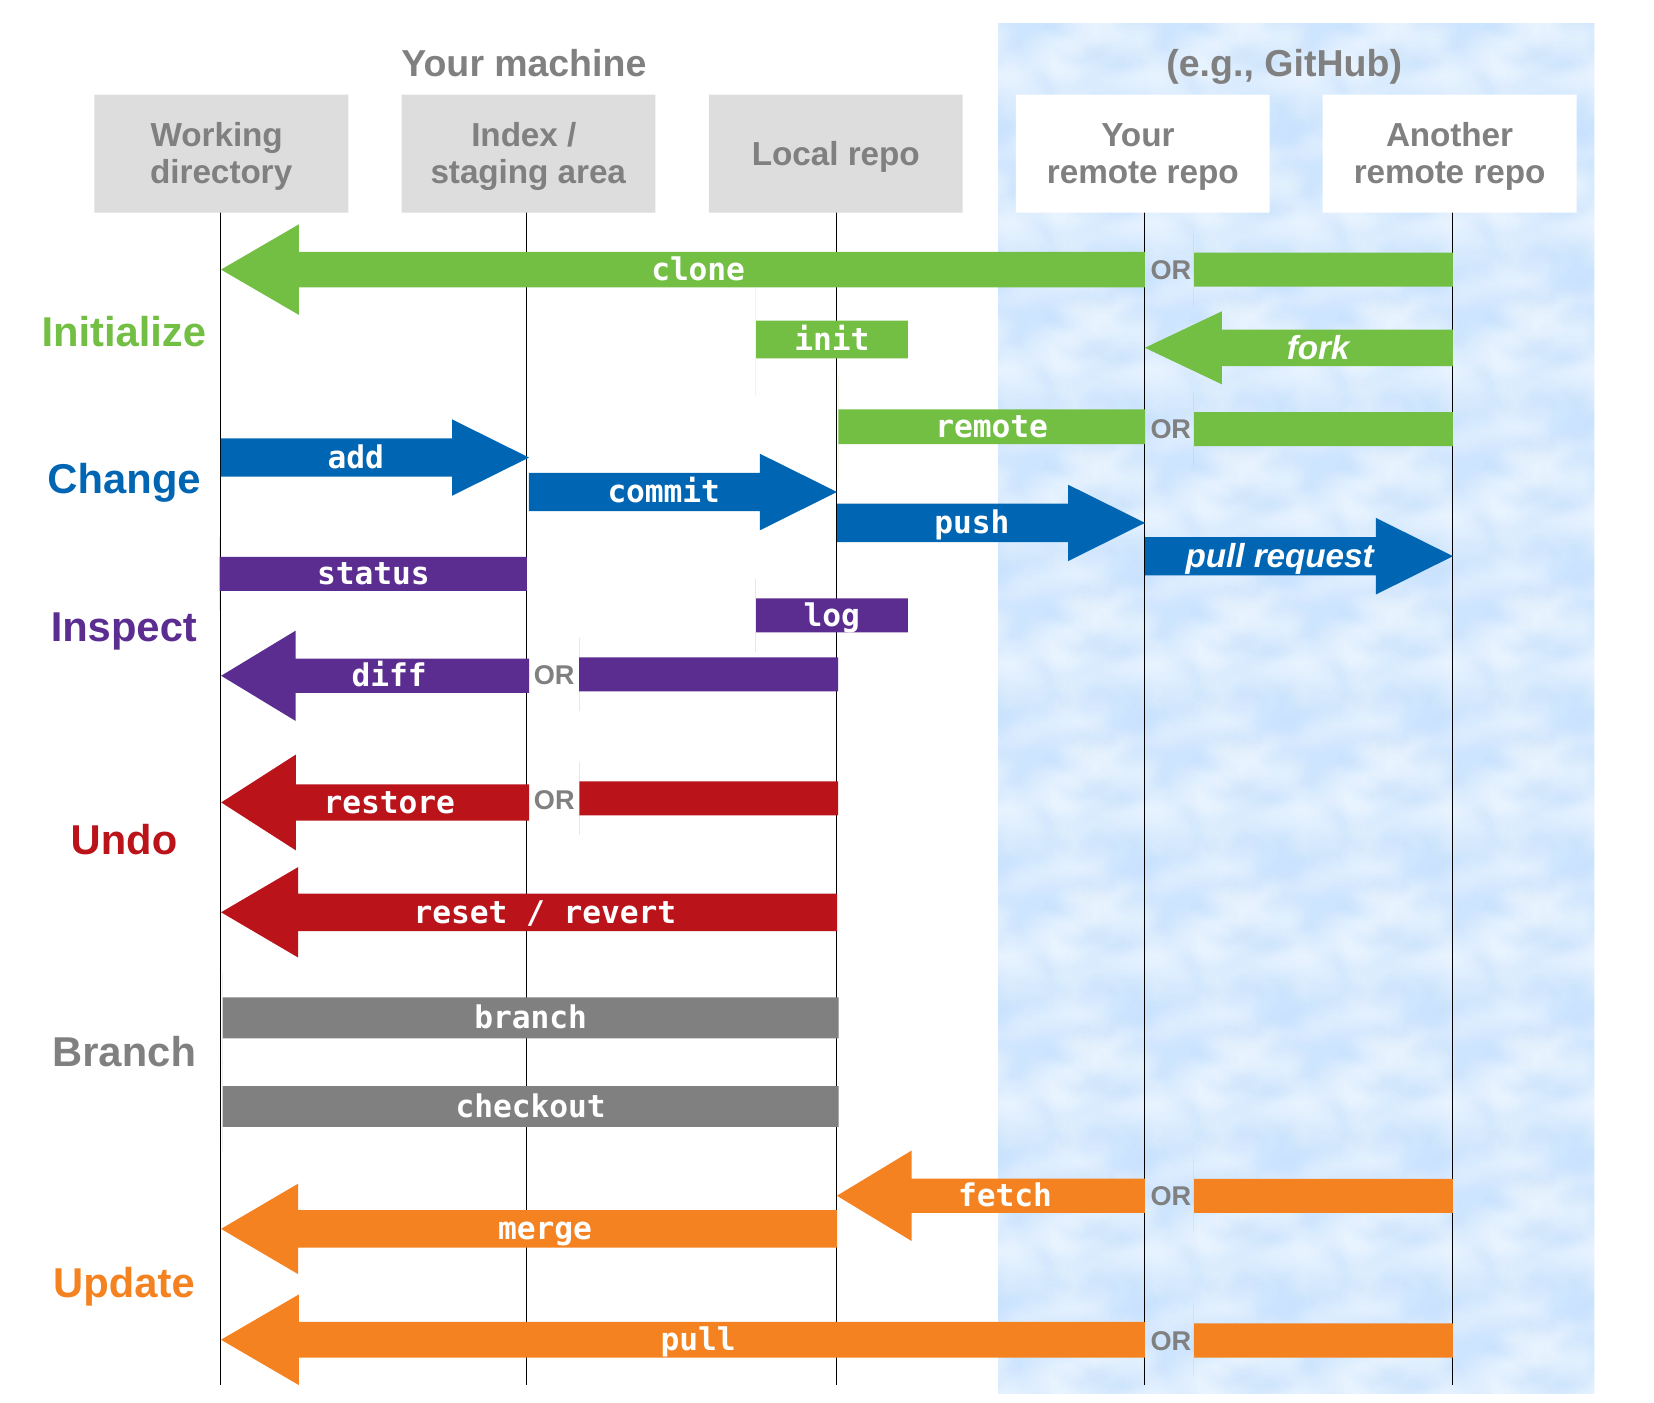

Your machine
(e.g., GitHub)
Working
directory
Index /
staging area
Local repo
Your
remote repo
Another
remote repo
clone
OR
init
Initialize
fork
remote
OR
add
Change
commit
push
pull request
status
log
Inspect
diff
OR
restore
OR
Undo
reset / revert
branch
Branch
checkout
fetch
OR
merge
Update
pull
OR